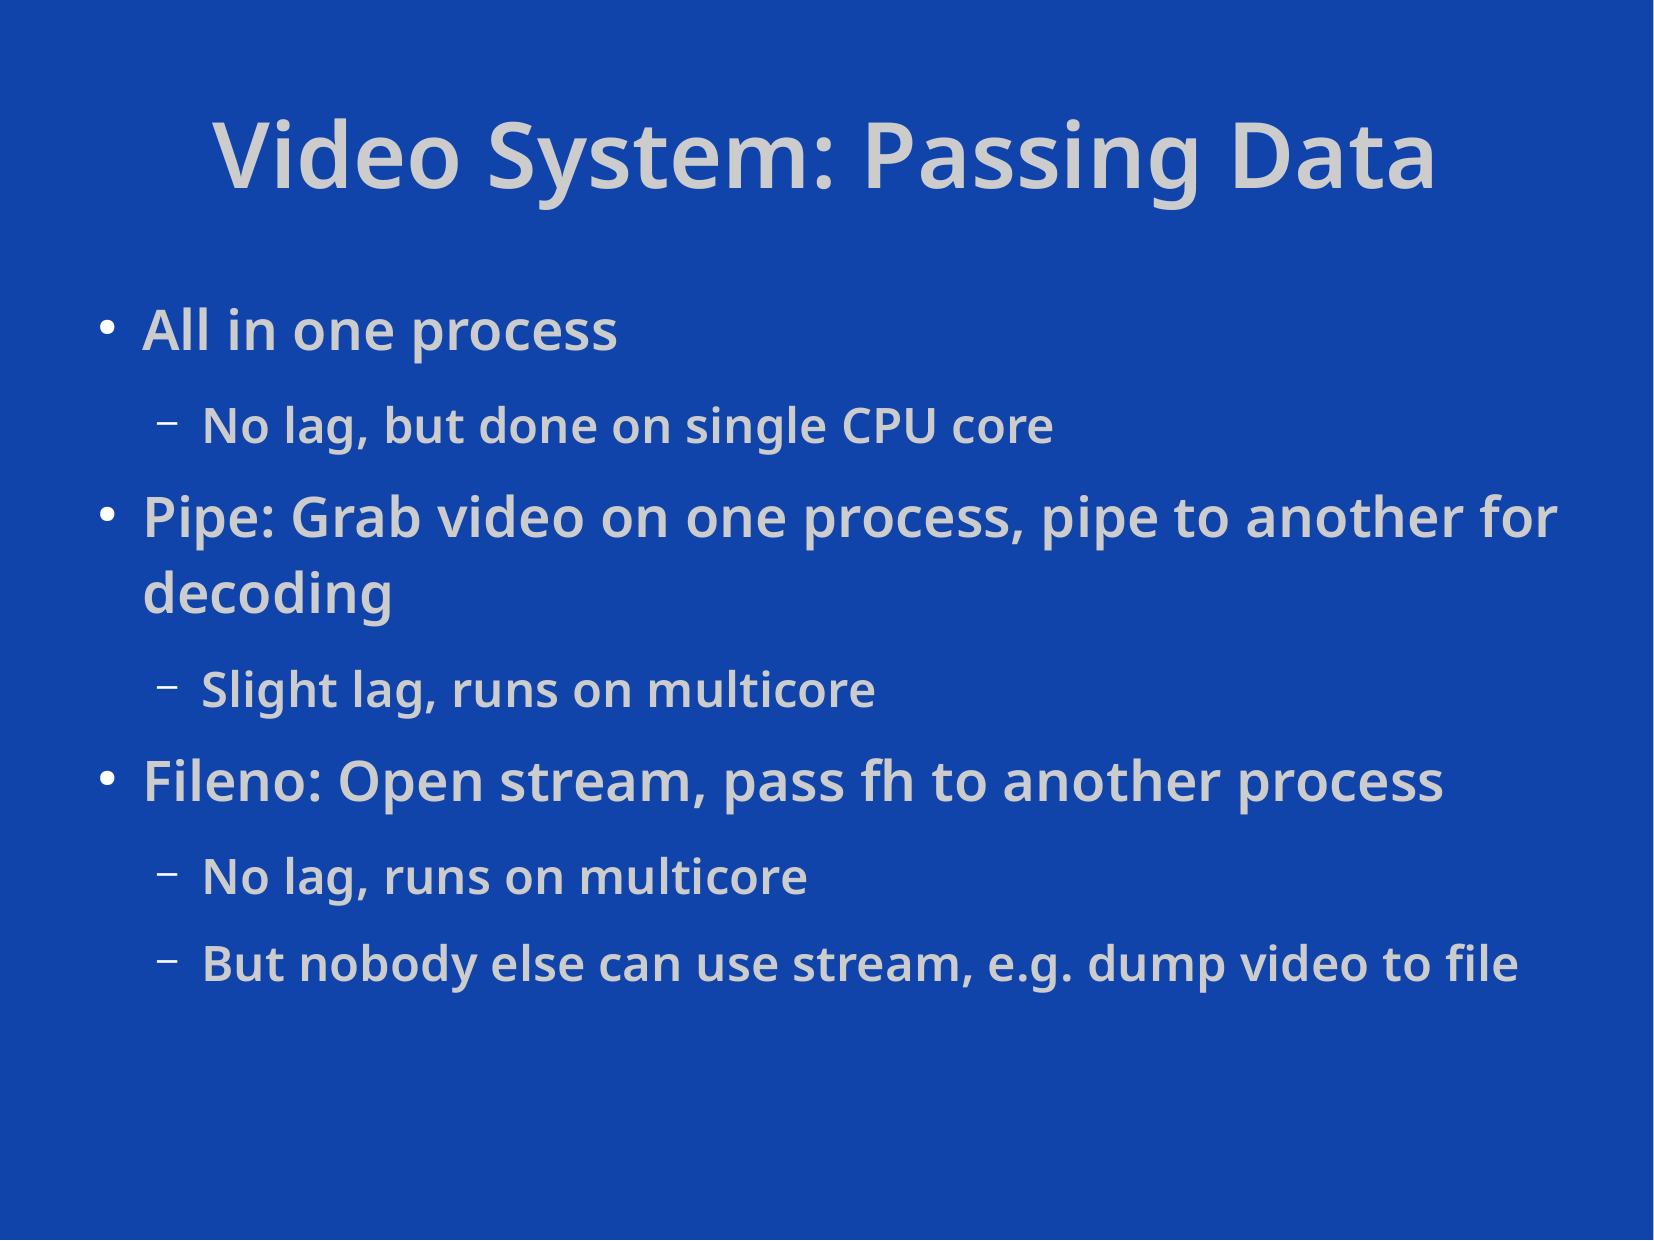

# Video System: Passing Data
All in one process
No lag, but done on single CPU core
Pipe: Grab video on one process, pipe to another for decoding
Slight lag, runs on multicore
Fileno: Open stream, pass fh to another process
No lag, runs on multicore
But nobody else can use stream, e.g. dump video to file